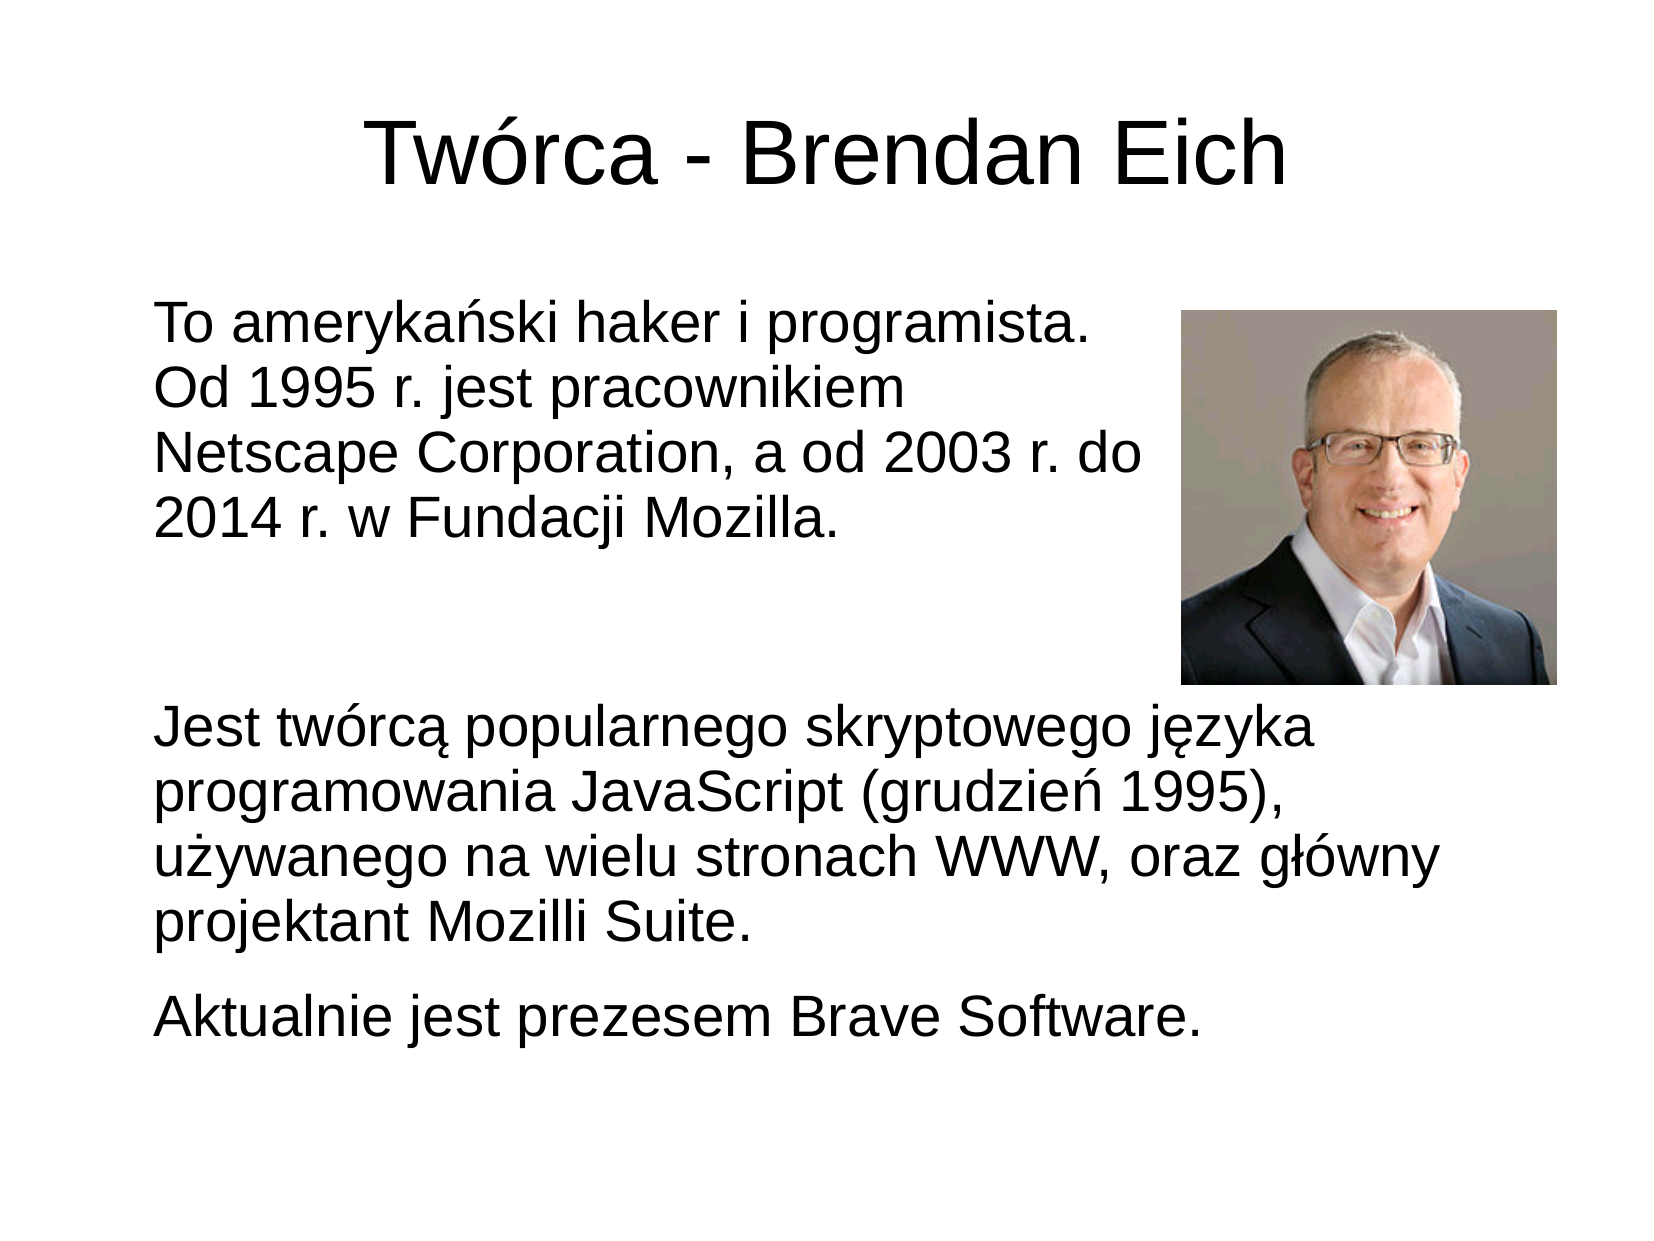

# Twórca - Brendan Eich
To amerykański haker i programista. Od 1995 r. jest pracownikiem Netscape Corporation, a od 2003 r. do 2014 r. w Fundacji Mozilla.
Jest twórcą popularnego skryptowego języka programowania JavaScript (grudzień 1995), używanego na wielu stronach WWW, oraz główny projektant Mozilli Suite.
Aktualnie jest prezesem Brave Software.